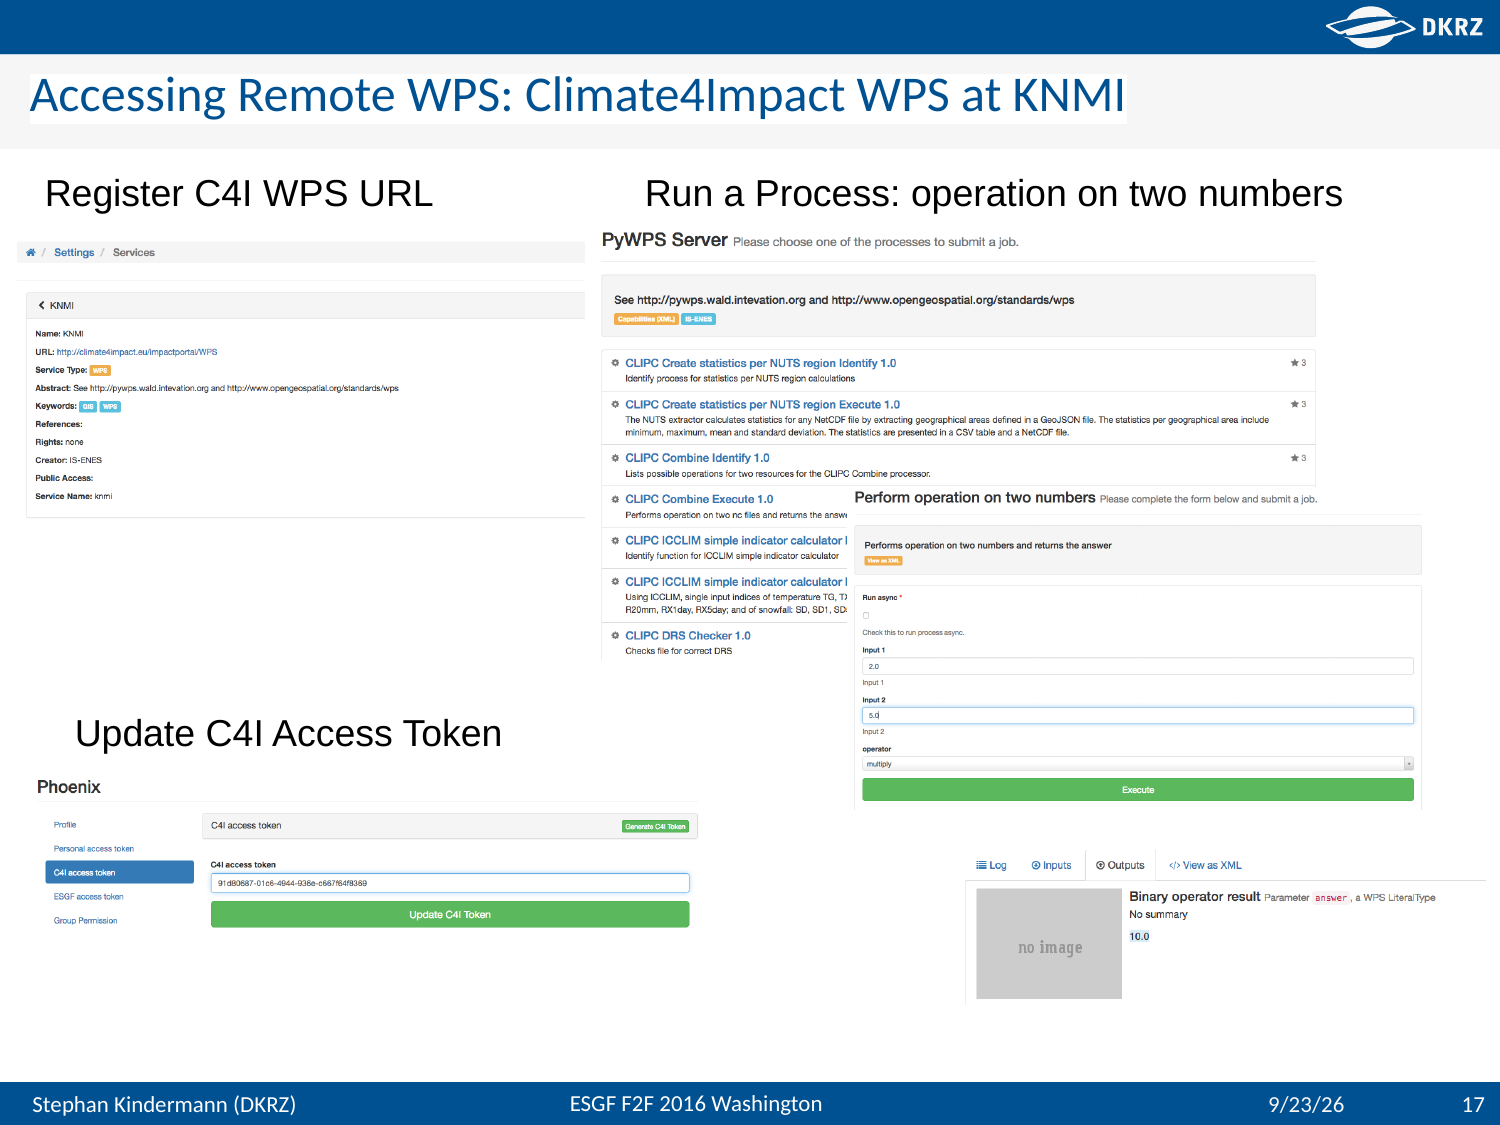

# Accessing Remote WPS: Climate4Impact WPS at KNMI
Register C4I WPS URL
Run a Process: operation on two numbers
Update C4I Access Token